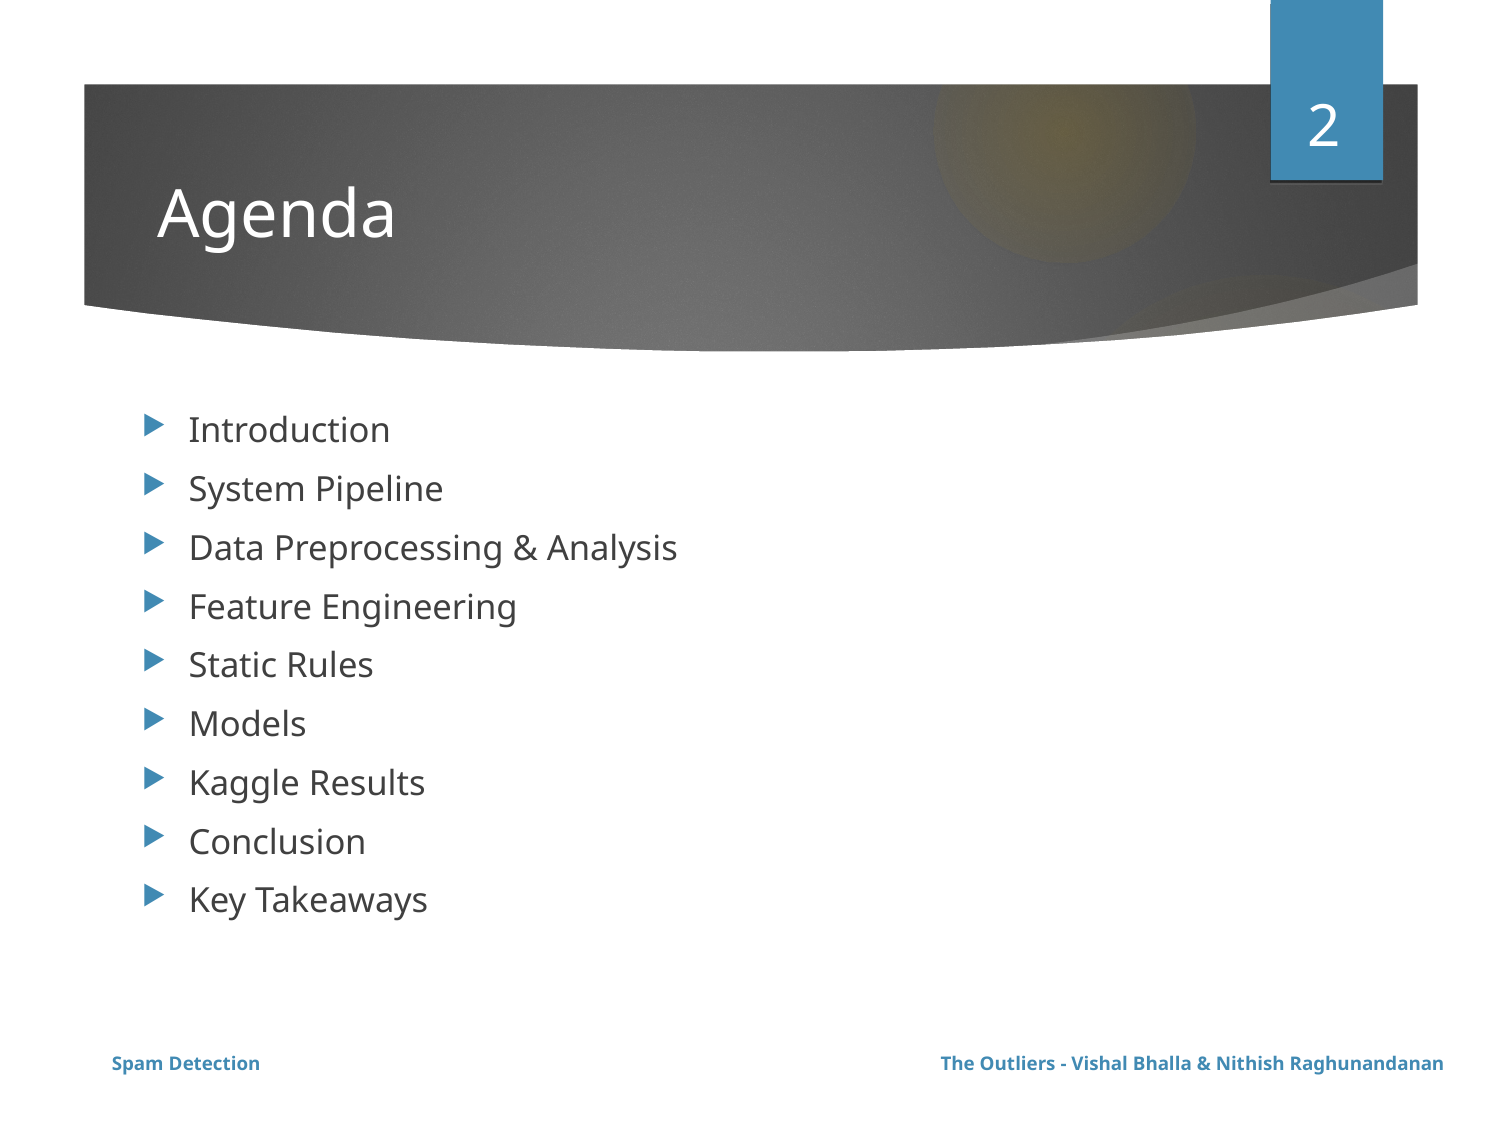

# Agenda
Introduction
System Pipeline
Data Preprocessing & Analysis
Feature Engineering
Static Rules
Models
Kaggle Results
Conclusion
Key Takeaways
The Outliers - Vishal Bhalla & Nithish Raghunandanan
Spam Detection